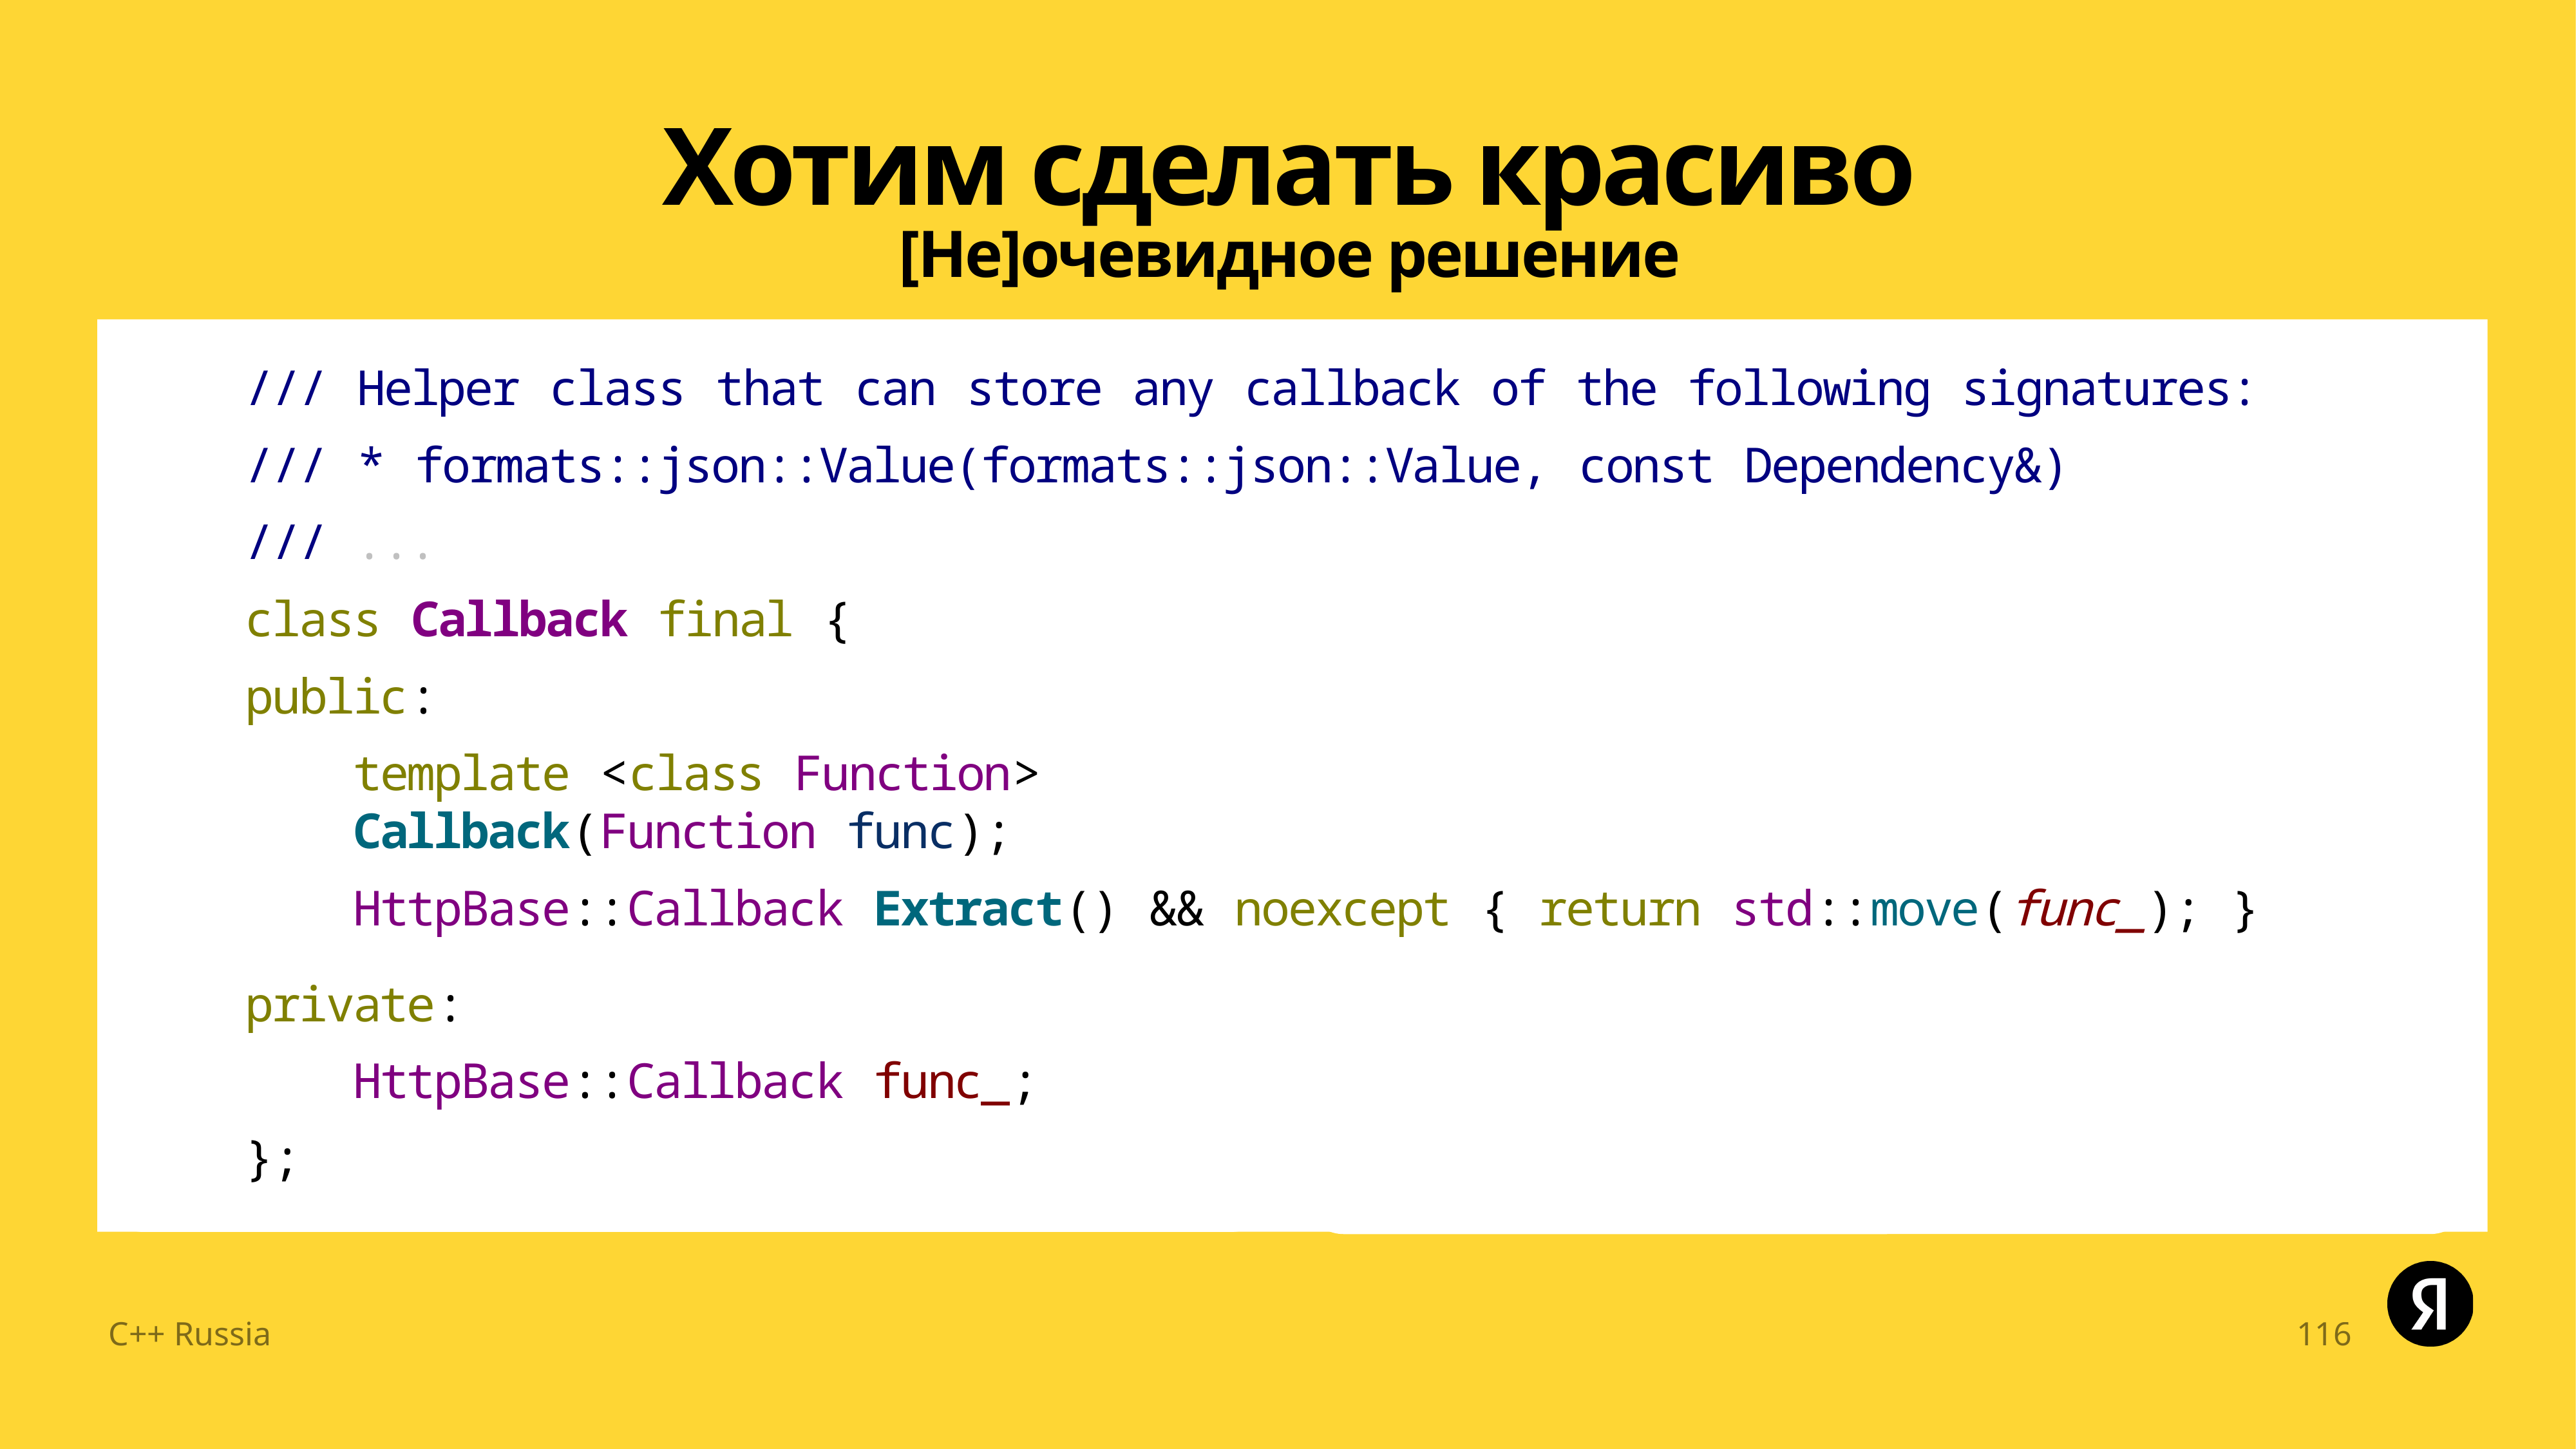

Хотим сделать красиво
[Не]очевидное решение
 /// Helper class that can store any callback of the following signatures:
 /// * formats::json::Value(formats::json::Value, const Dependency&)
 /// ...
 class Callback final {
 public:
 template <class Function>
 Callback(Function func);
 HttpBase::Callback Extract() && noexcept { return std::move(func_); }
 private:
 HttpBase::Callback func_;
 };
01
02
# Недостаточно корутин в пуле — тратится много CPU на выделения и освобождения памяти
Избыток корутин в пуле — тратится оперативная память
03
04
C++ Russia
Ручная настройка пулов — боль и страдание
В зависимости от приложения нужны разные размеры пулов — требуется ручная настройка
116